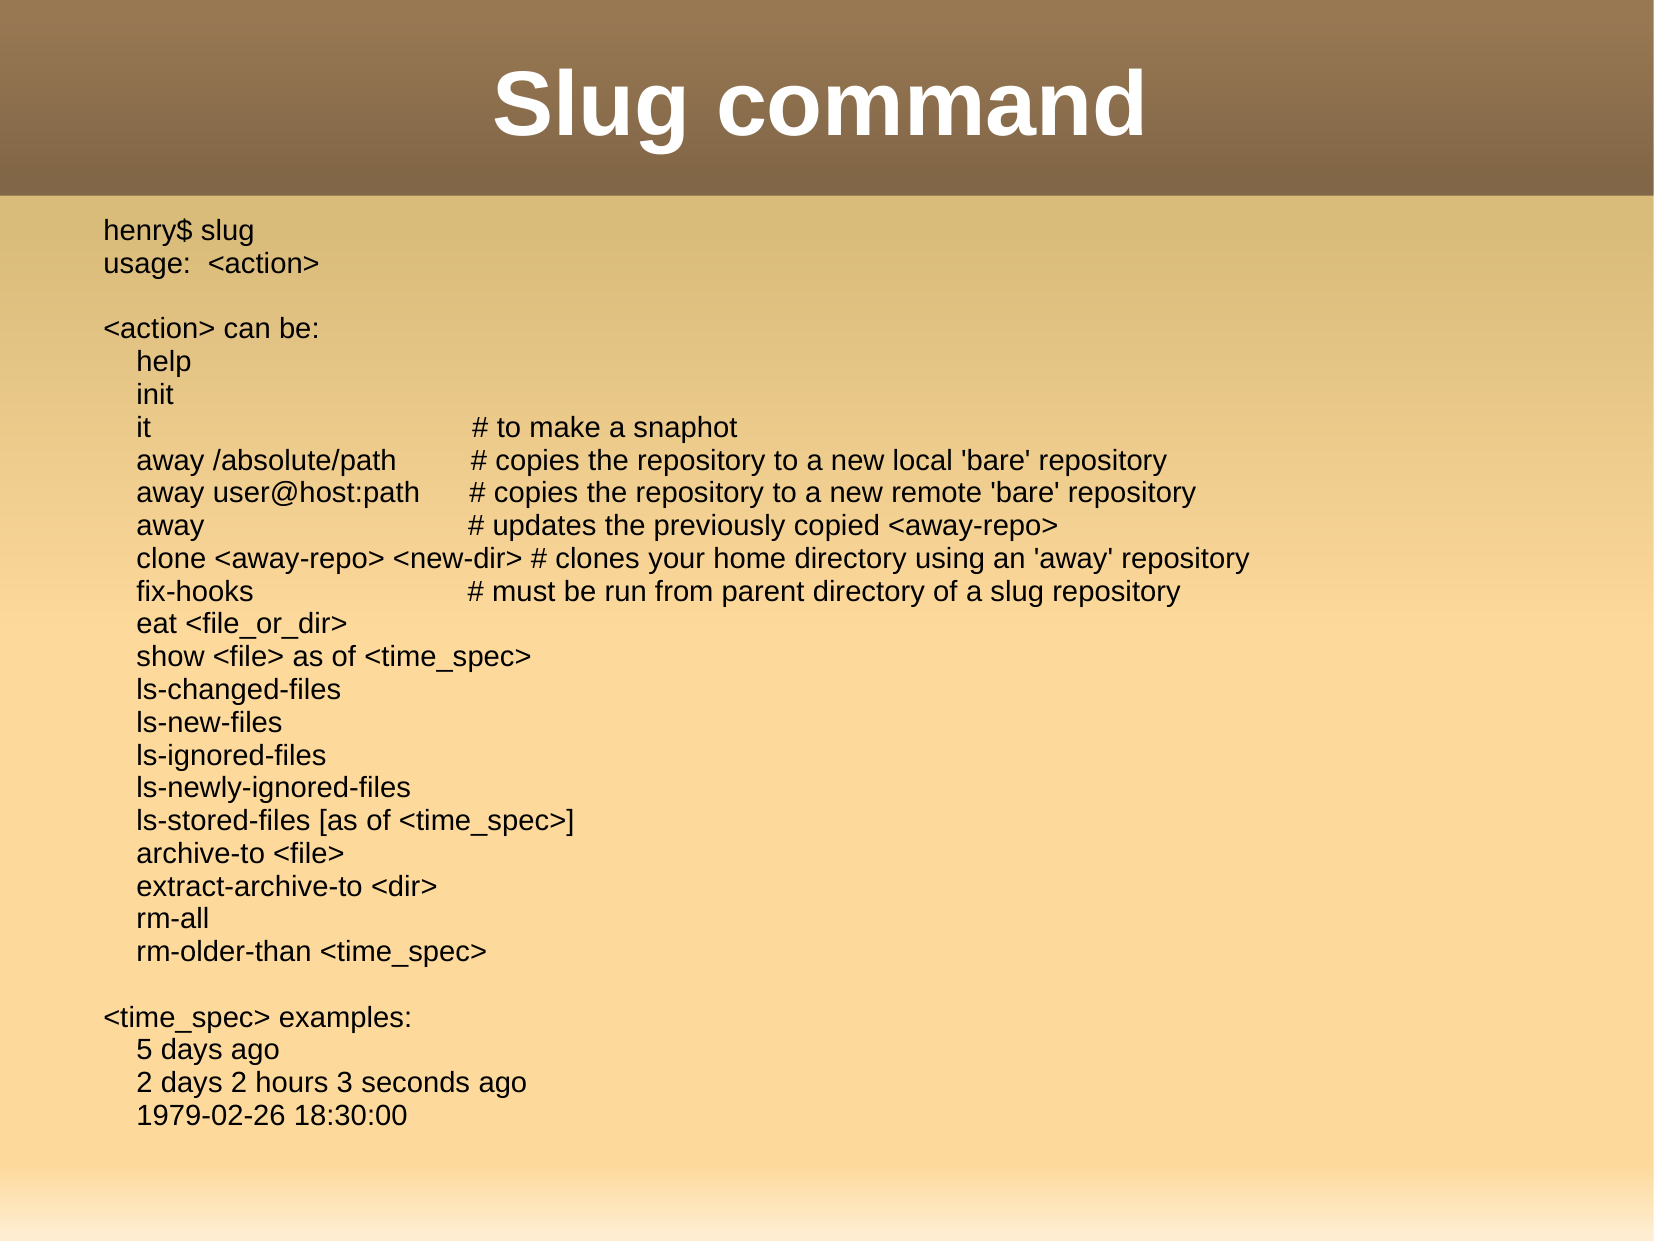

# Slug command
henry$ slug
usage: <action>
<action> can be:
 help
 init
 it # to make a snaphot
 away /absolute/path # copies the repository to a new local 'bare' repository
 away user@host:path # copies the repository to a new remote 'bare' repository
 away # updates the previously copied <away-repo>
 clone <away-repo> <new-dir> # clones your home directory using an 'away' repository
 fix-hooks # must be run from parent directory of a slug repository
 eat <file_or_dir>
 show <file> as of <time_spec>
 ls-changed-files
 ls-new-files
 ls-ignored-files
 ls-newly-ignored-files
 ls-stored-files [as of <time_spec>]
 archive-to <file>
 extract-archive-to <dir>
 rm-all
 rm-older-than <time_spec>
<time_spec> examples:
 5 days ago
 2 days 2 hours 3 seconds ago
 1979-02-26 18:30:00